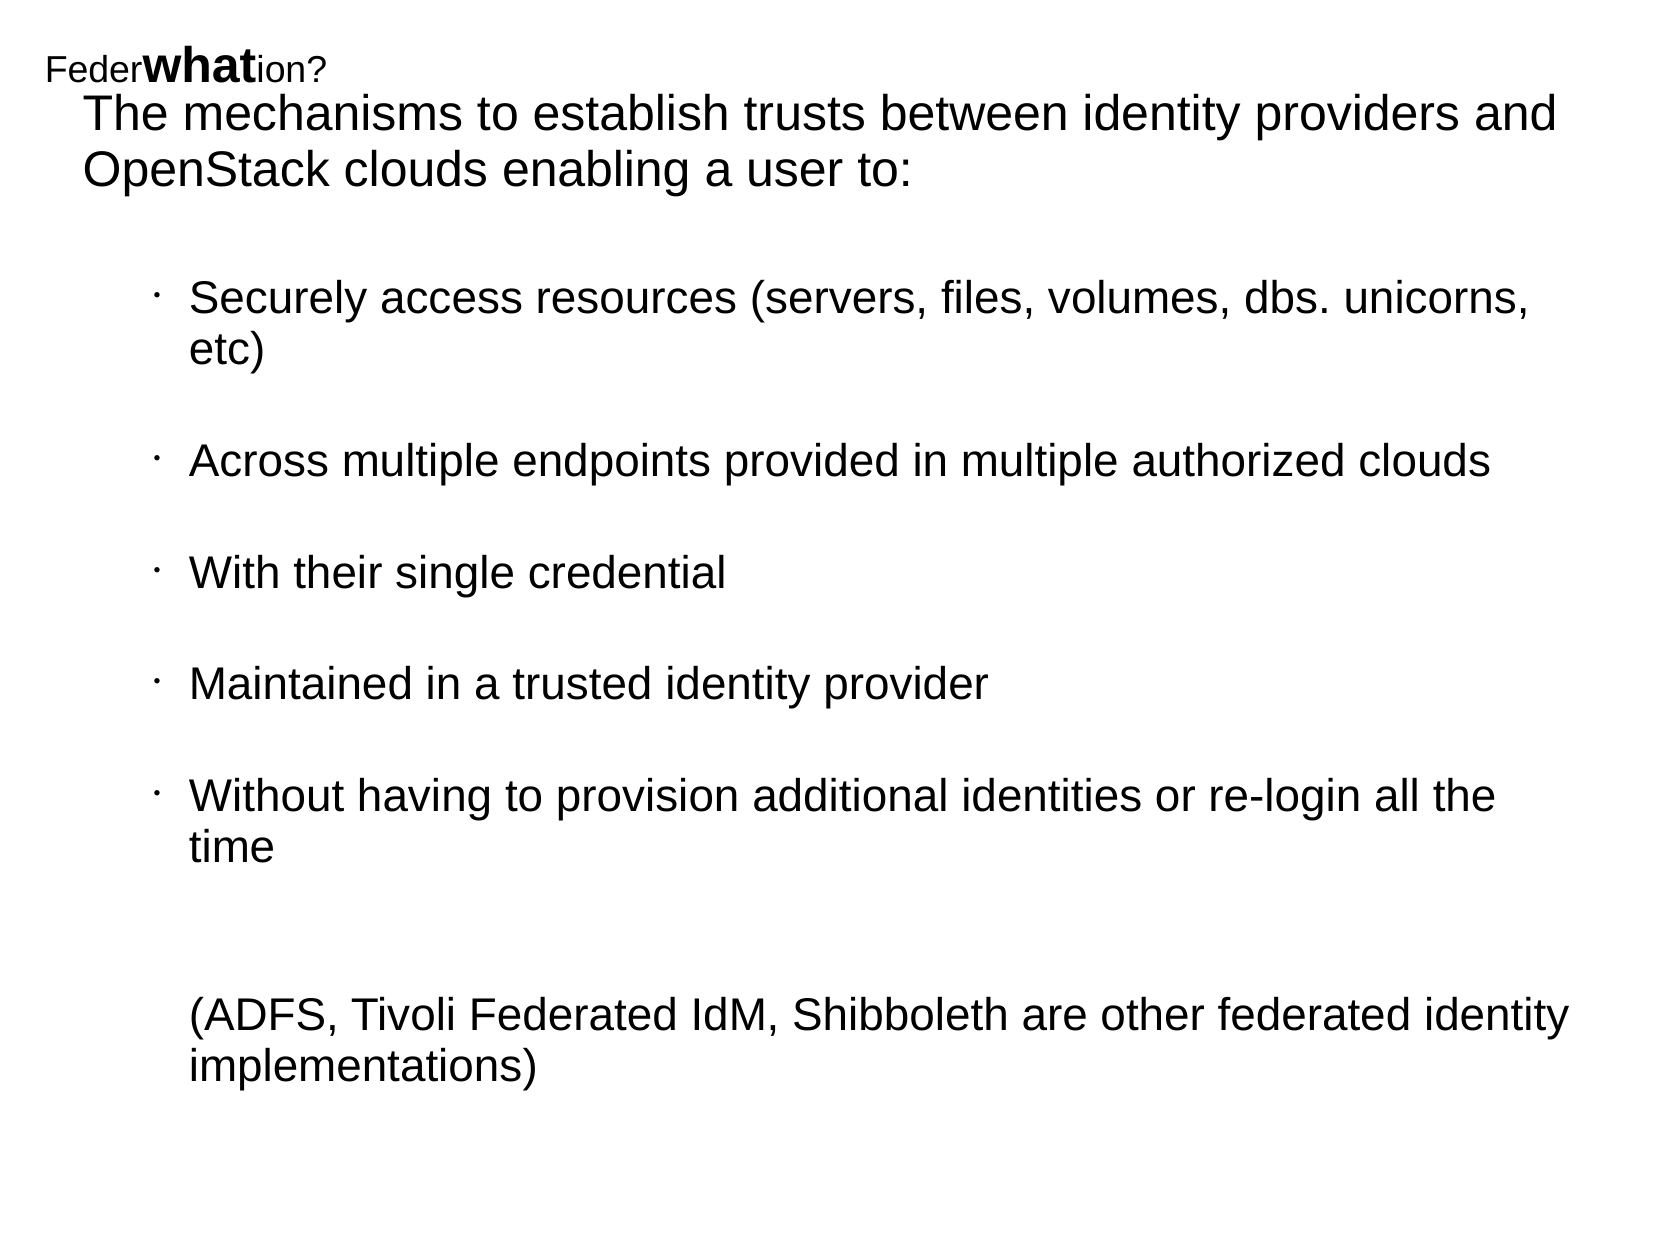

Federwhation?
The mechanisms to establish trusts between identity providers and OpenStack clouds enabling a user to:
Securely access resources (servers, files, volumes, dbs. unicorns, etc)
Across multiple endpoints provided in multiple authorized clouds
With their single credential
Maintained in a trusted identity provider
Without having to provision additional identities or re-login all the time
(ADFS, Tivoli Federated IdM, Shibboleth are other federated identity implementations)